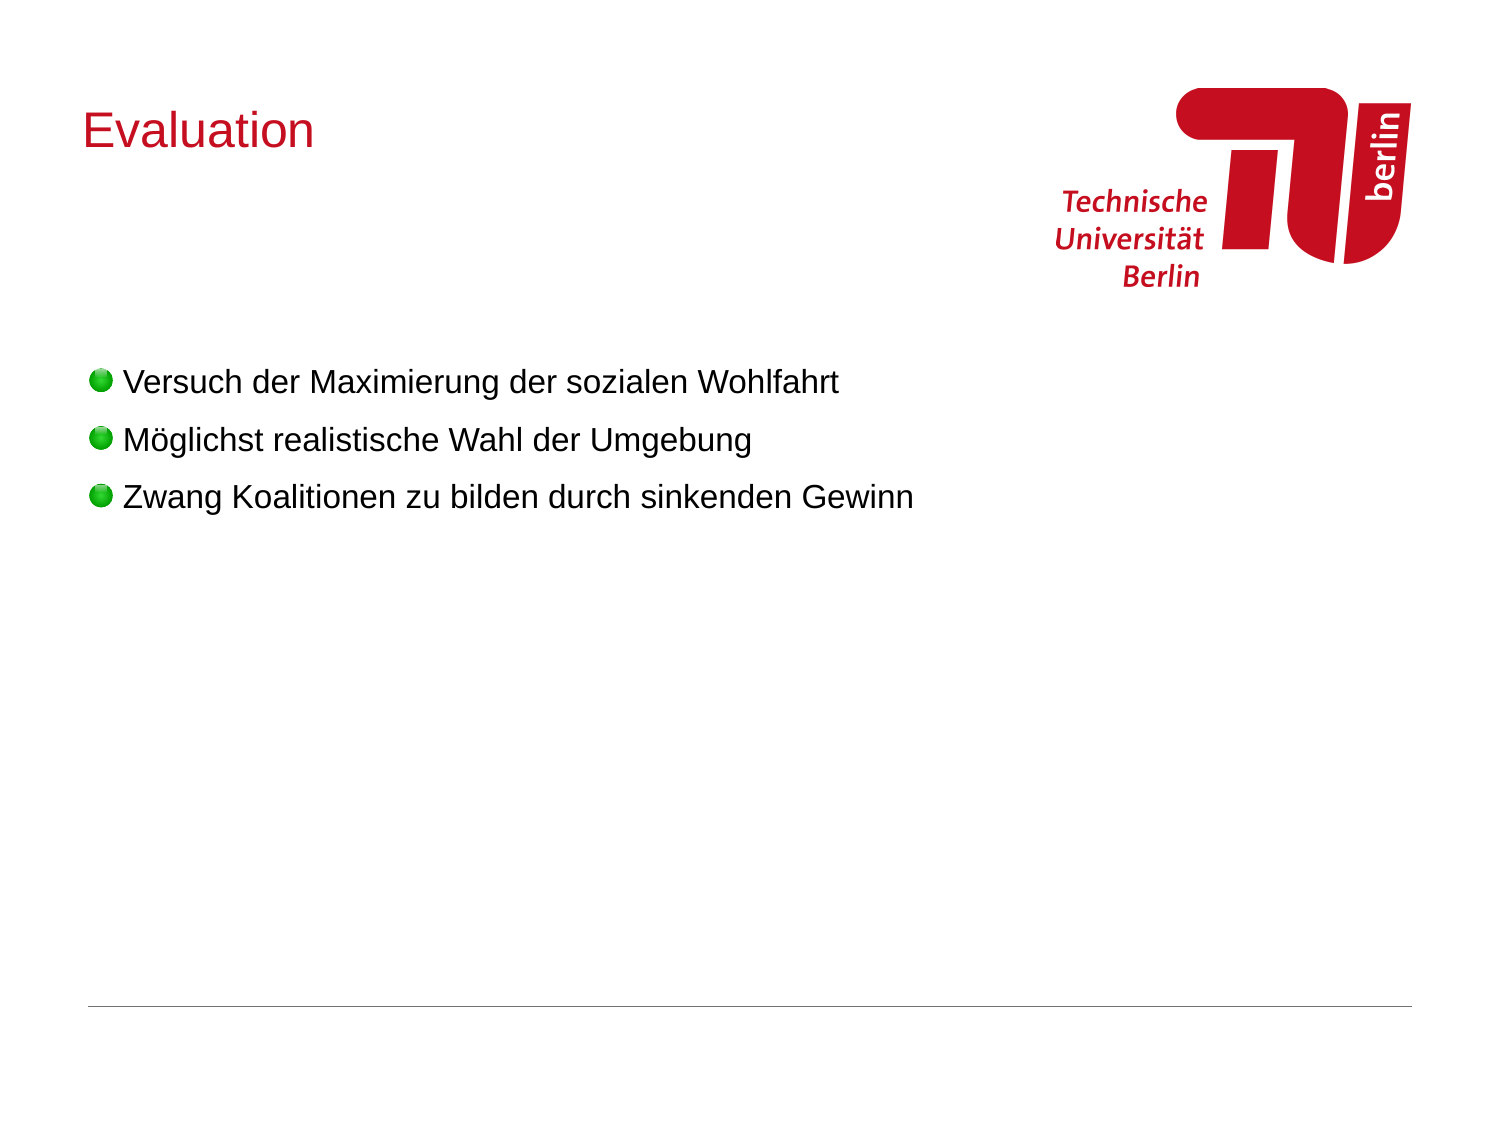

# Evaluation
 Versuch der Maximierung der sozialen Wohlfahrt
 Möglichst realistische Wahl der Umgebung
 Zwang Koalitionen zu bilden durch sinkenden Gewinn